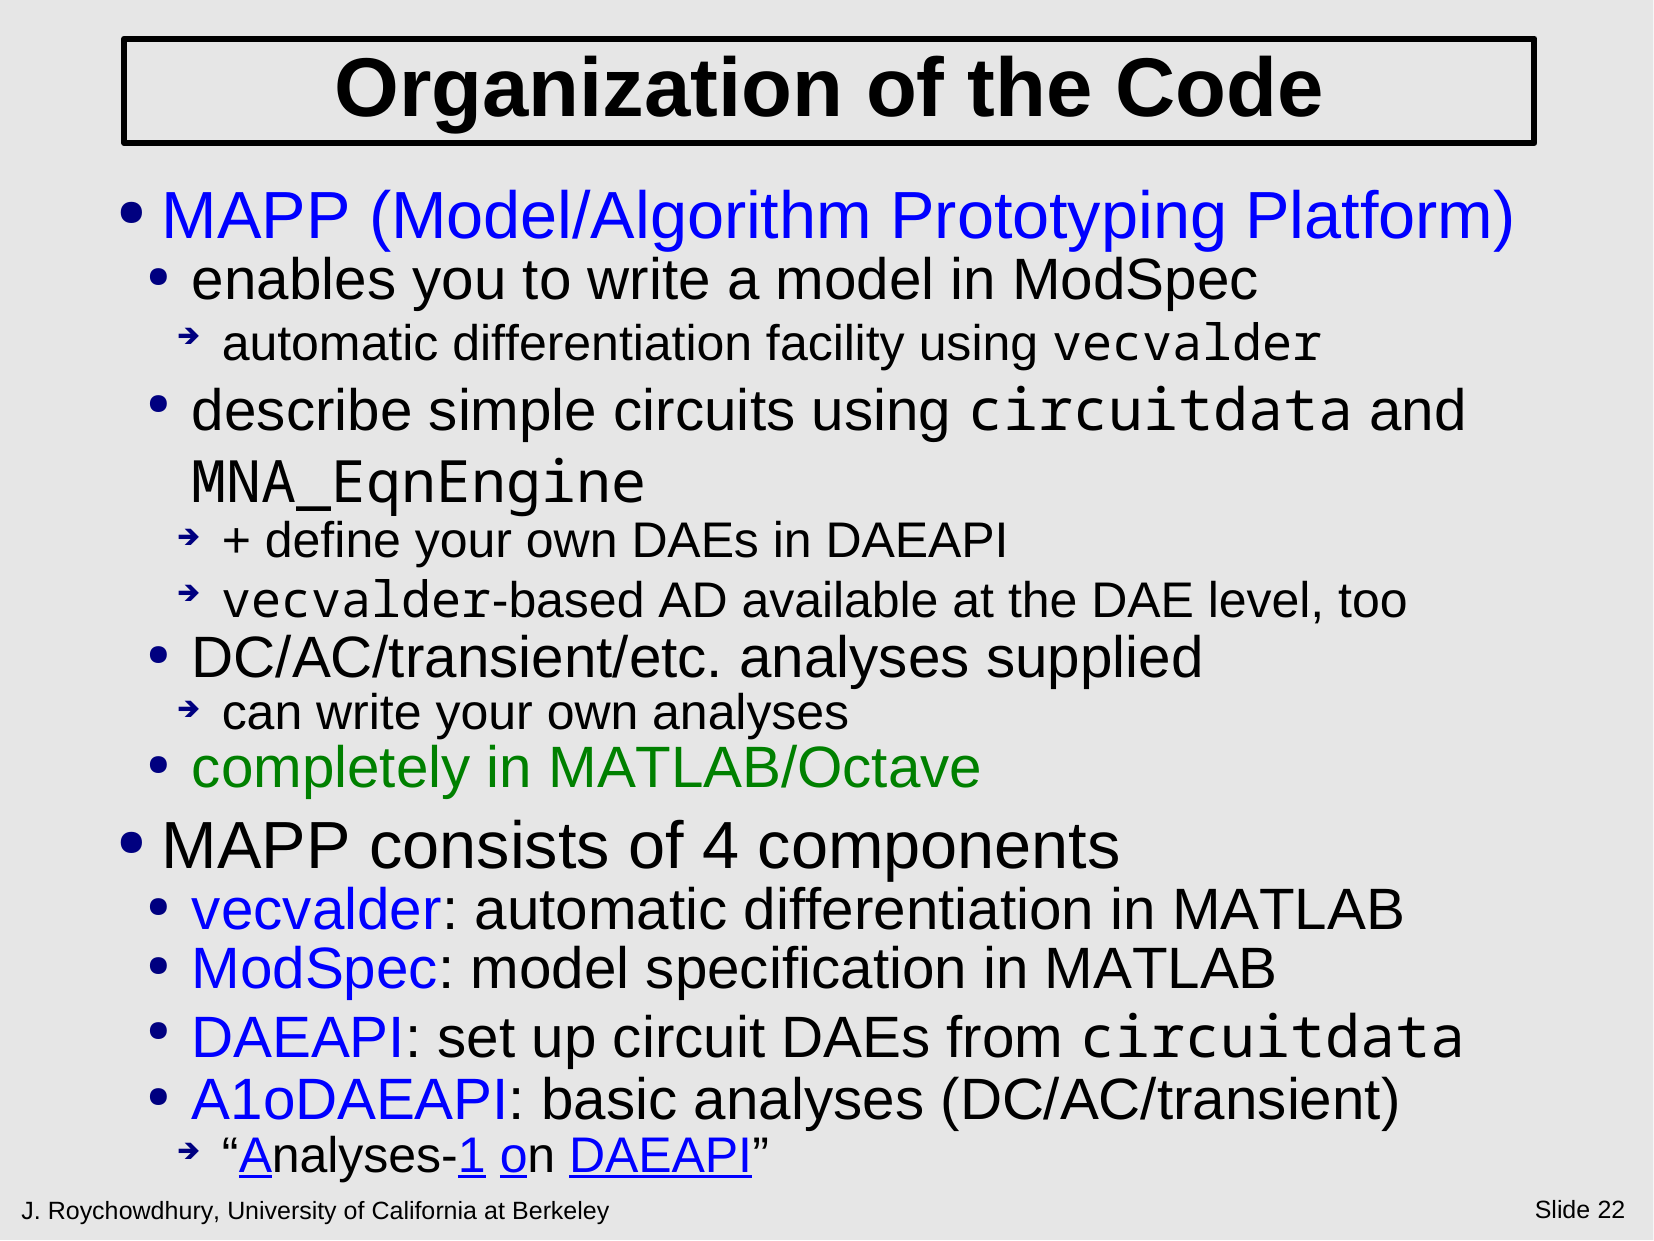

# Organization of the Code
MAPP (Model/Algorithm Prototyping Platform)
enables you to write a model in ModSpec
automatic differentiation facility using vecvalder
describe simple circuits using circuitdata and MNA_EqnEngine
+ define your own DAEs in DAEAPI
vecvalder-based AD available at the DAE level, too
DC/AC/transient/etc. analyses supplied
can write your own analyses
completely in MATLAB/Octave
MAPP consists of 4 components
vecvalder: automatic differentiation in MATLAB
ModSpec: model specification in MATLAB
DAEAPI: set up circuit DAEs from circuitdata
A1oDAEAPI: basic analyses (DC/AC/transient)
“Analyses-1 on DAEAPI”